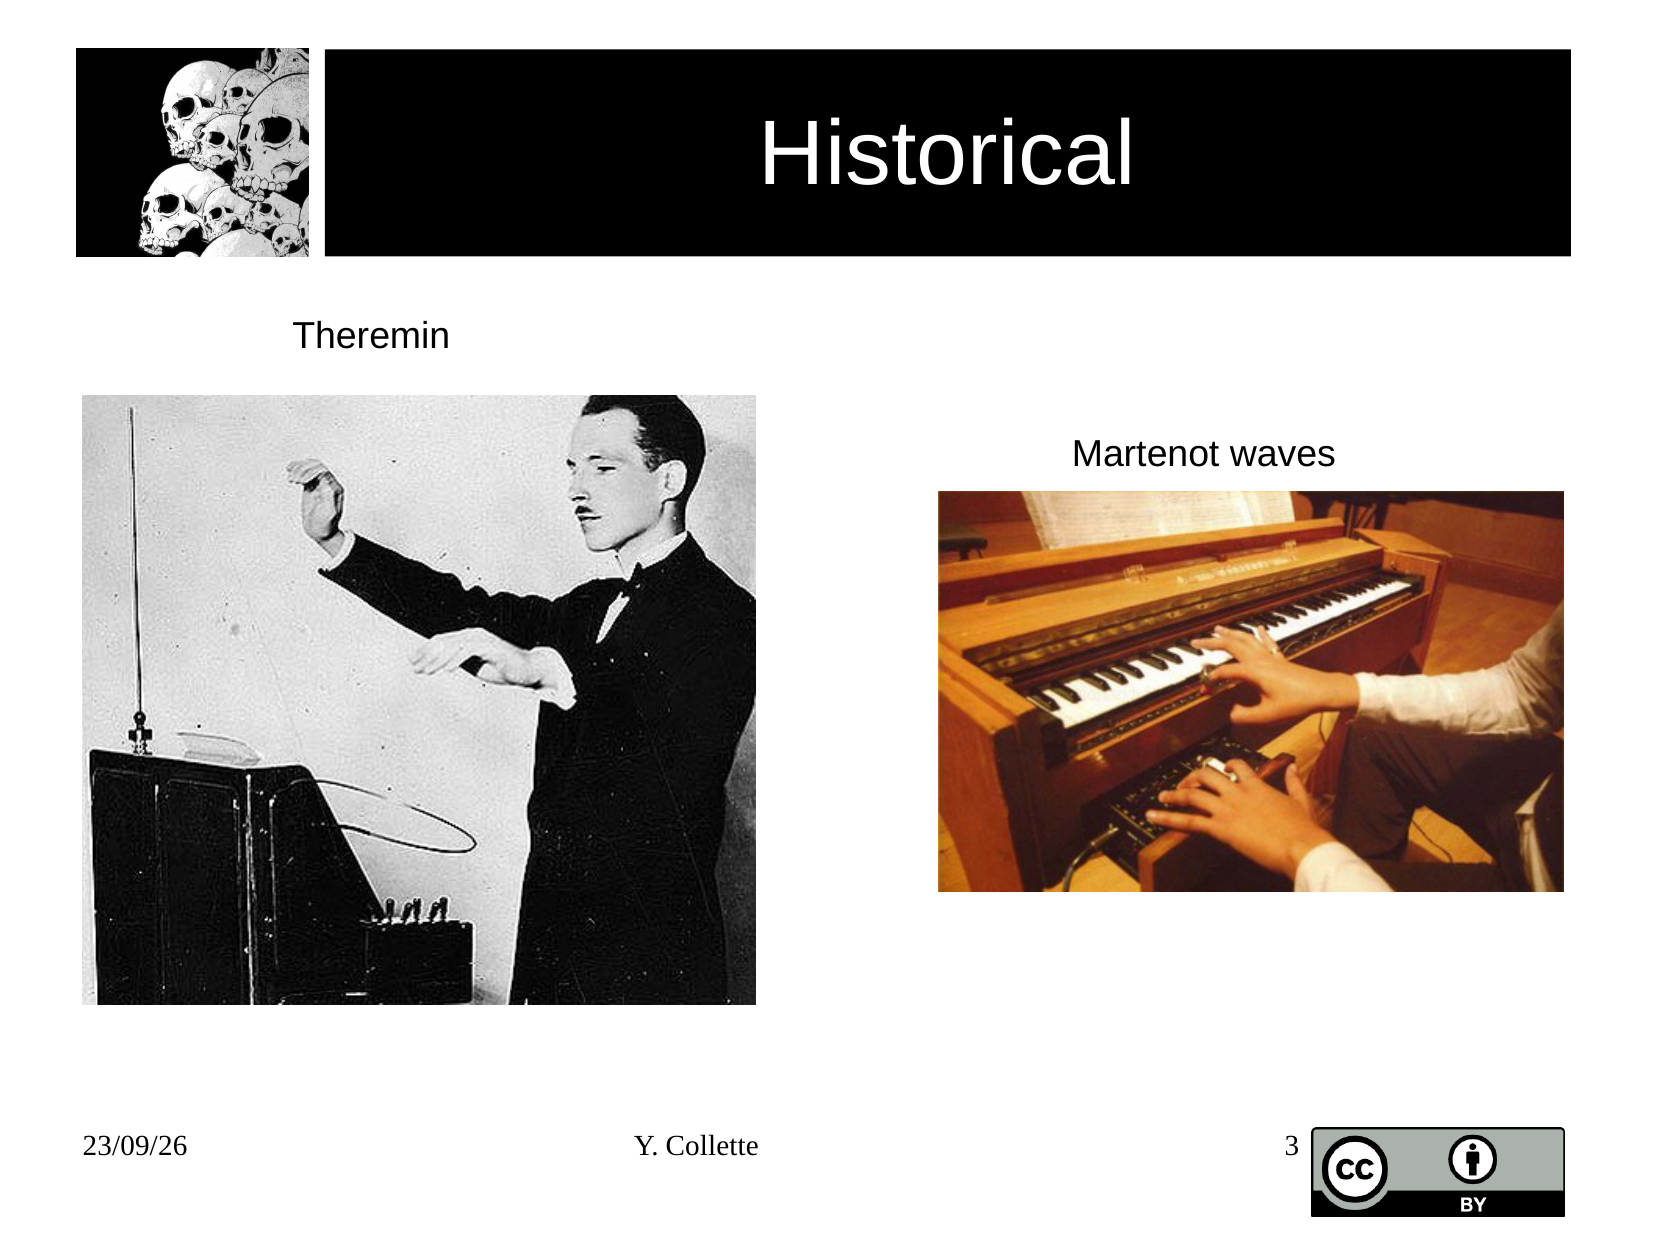

# Historical
Theremin
Martenot waves
Y. Collette
3